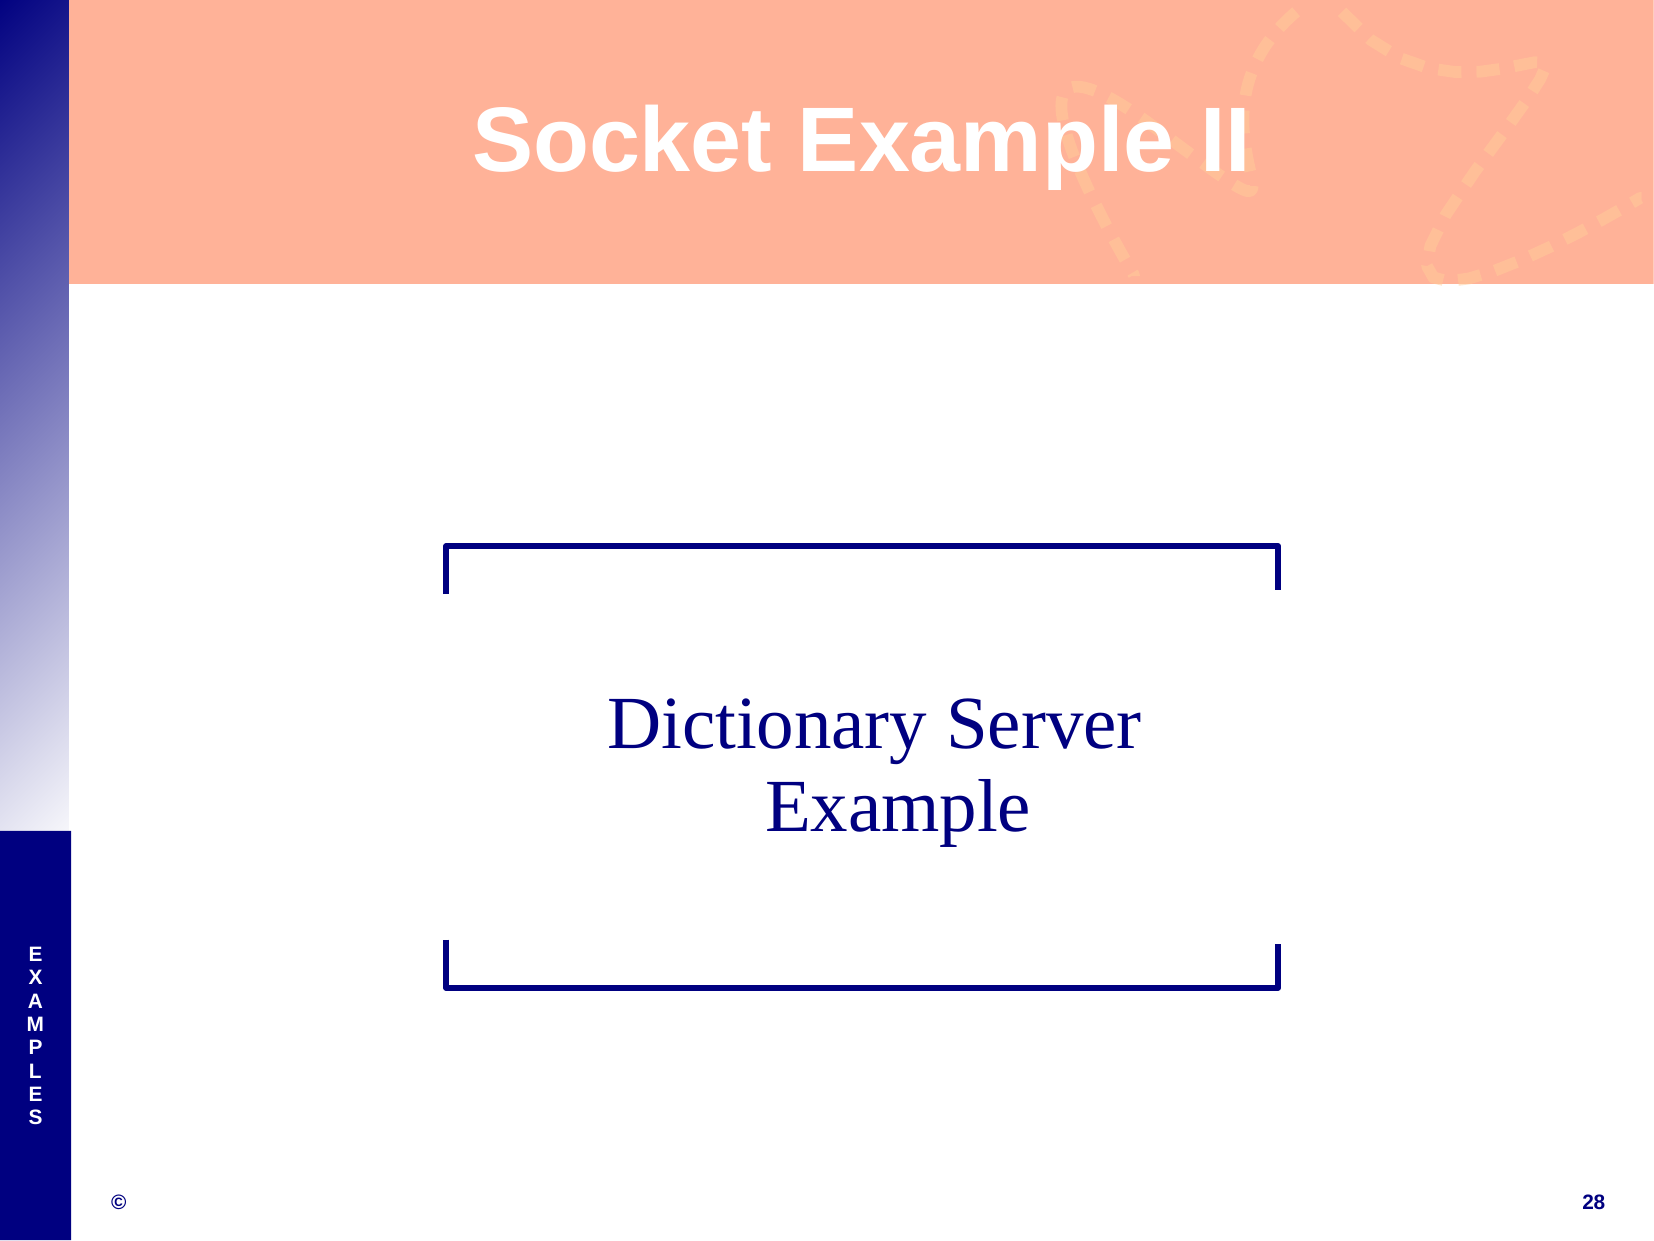

# Socket Example II
Dictionary Server Example
E
X
A
M
P
L
E
S